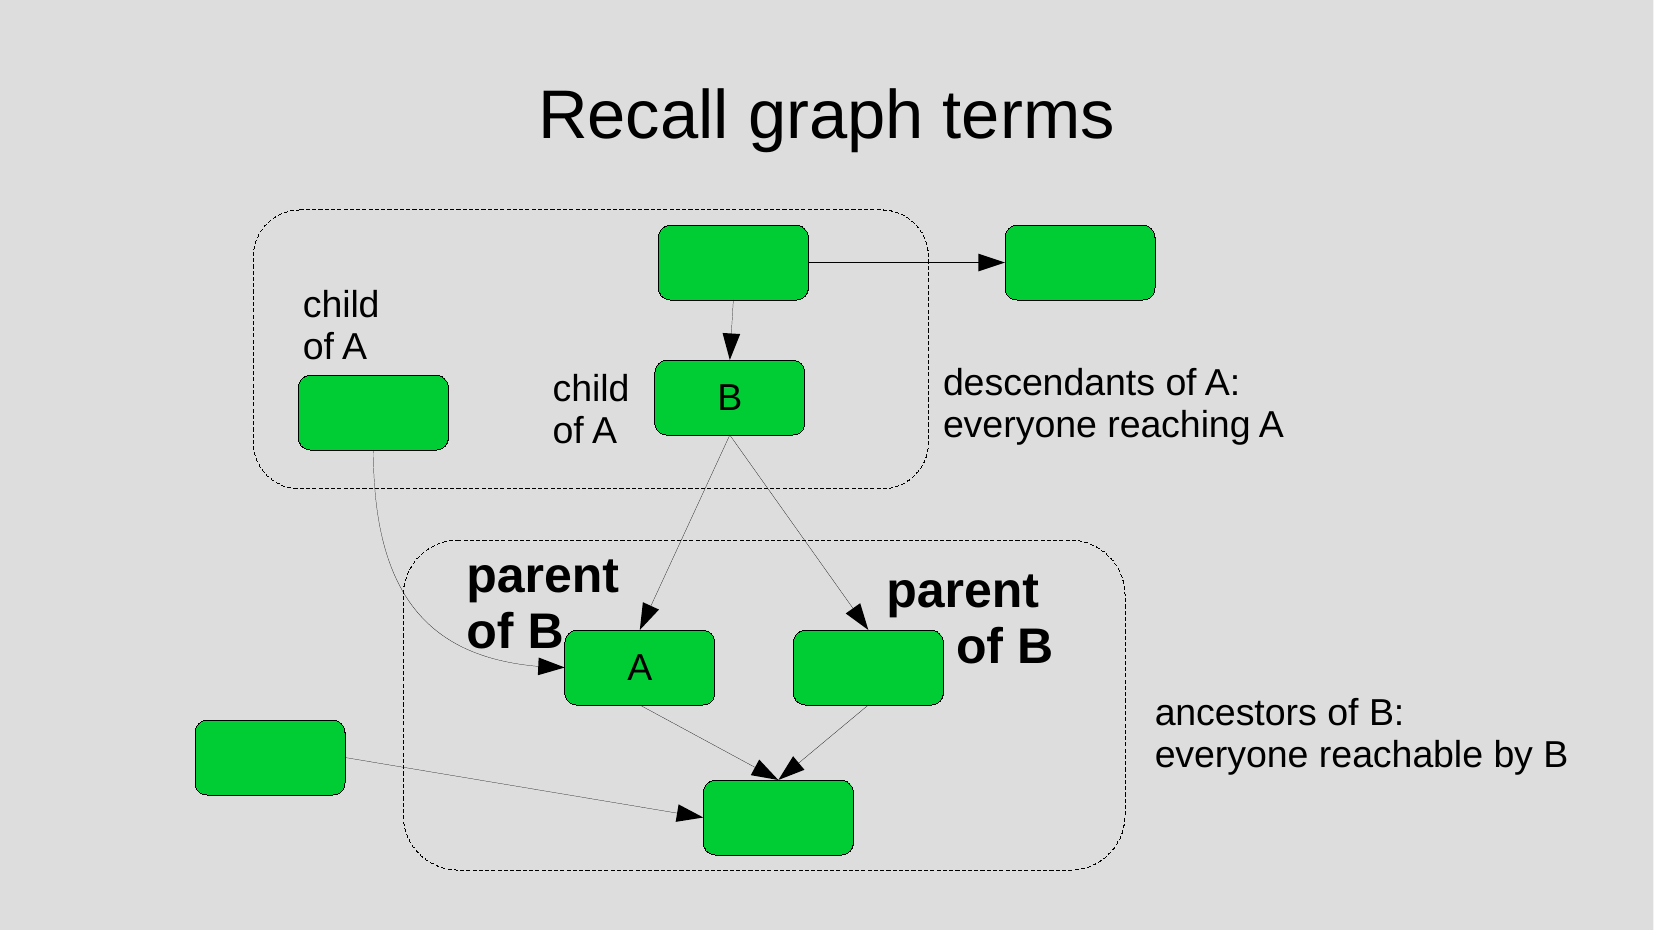

# Recall graph terms
child
of A
descendants of A:
everyone reaching A
child
of A
B
parent
of B
parent
of B
A
ancestors of B:
everyone reachable by B